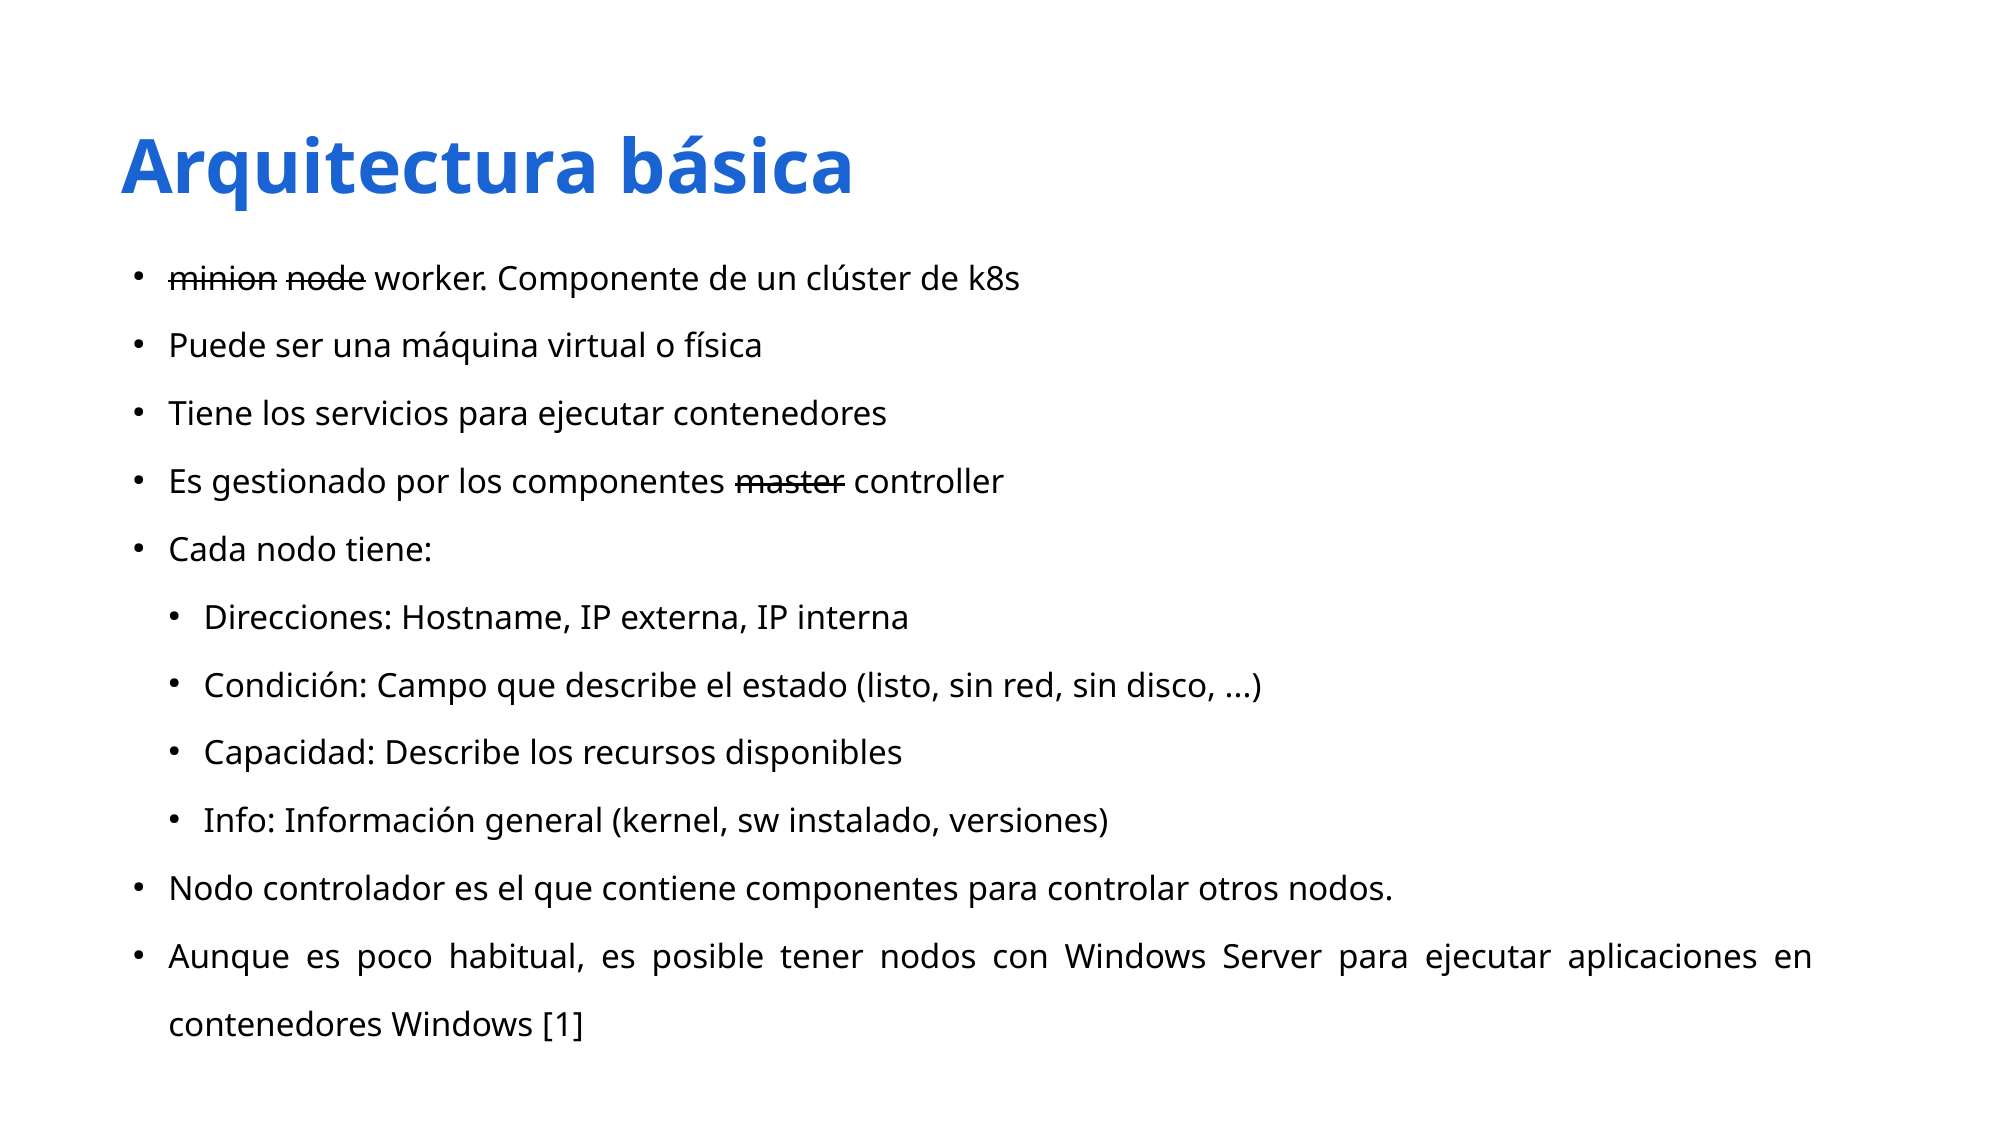

Arquitectura básica
minion node worker. Componente de un clúster de k8s
Puede ser una máquina virtual o fı́sica
Tiene los servicios para ejecutar contenedores
Es gestionado por los componentes master controller
Cada nodo tiene:
Direcciones: Hostname, IP externa, IP interna
Condición: Campo que describe el estado (listo, sin red, sin disco, ...)
Capacidad: Describe los recursos disponibles
Info: Información general (kernel, sw instalado, versiones)
Nodo controlador es el que contiene componentes para controlar otros nodos.
Aunque es poco habitual, es posible tener nodos con Windows Server para ejecutar aplicaciones en contenedores Windows [1]